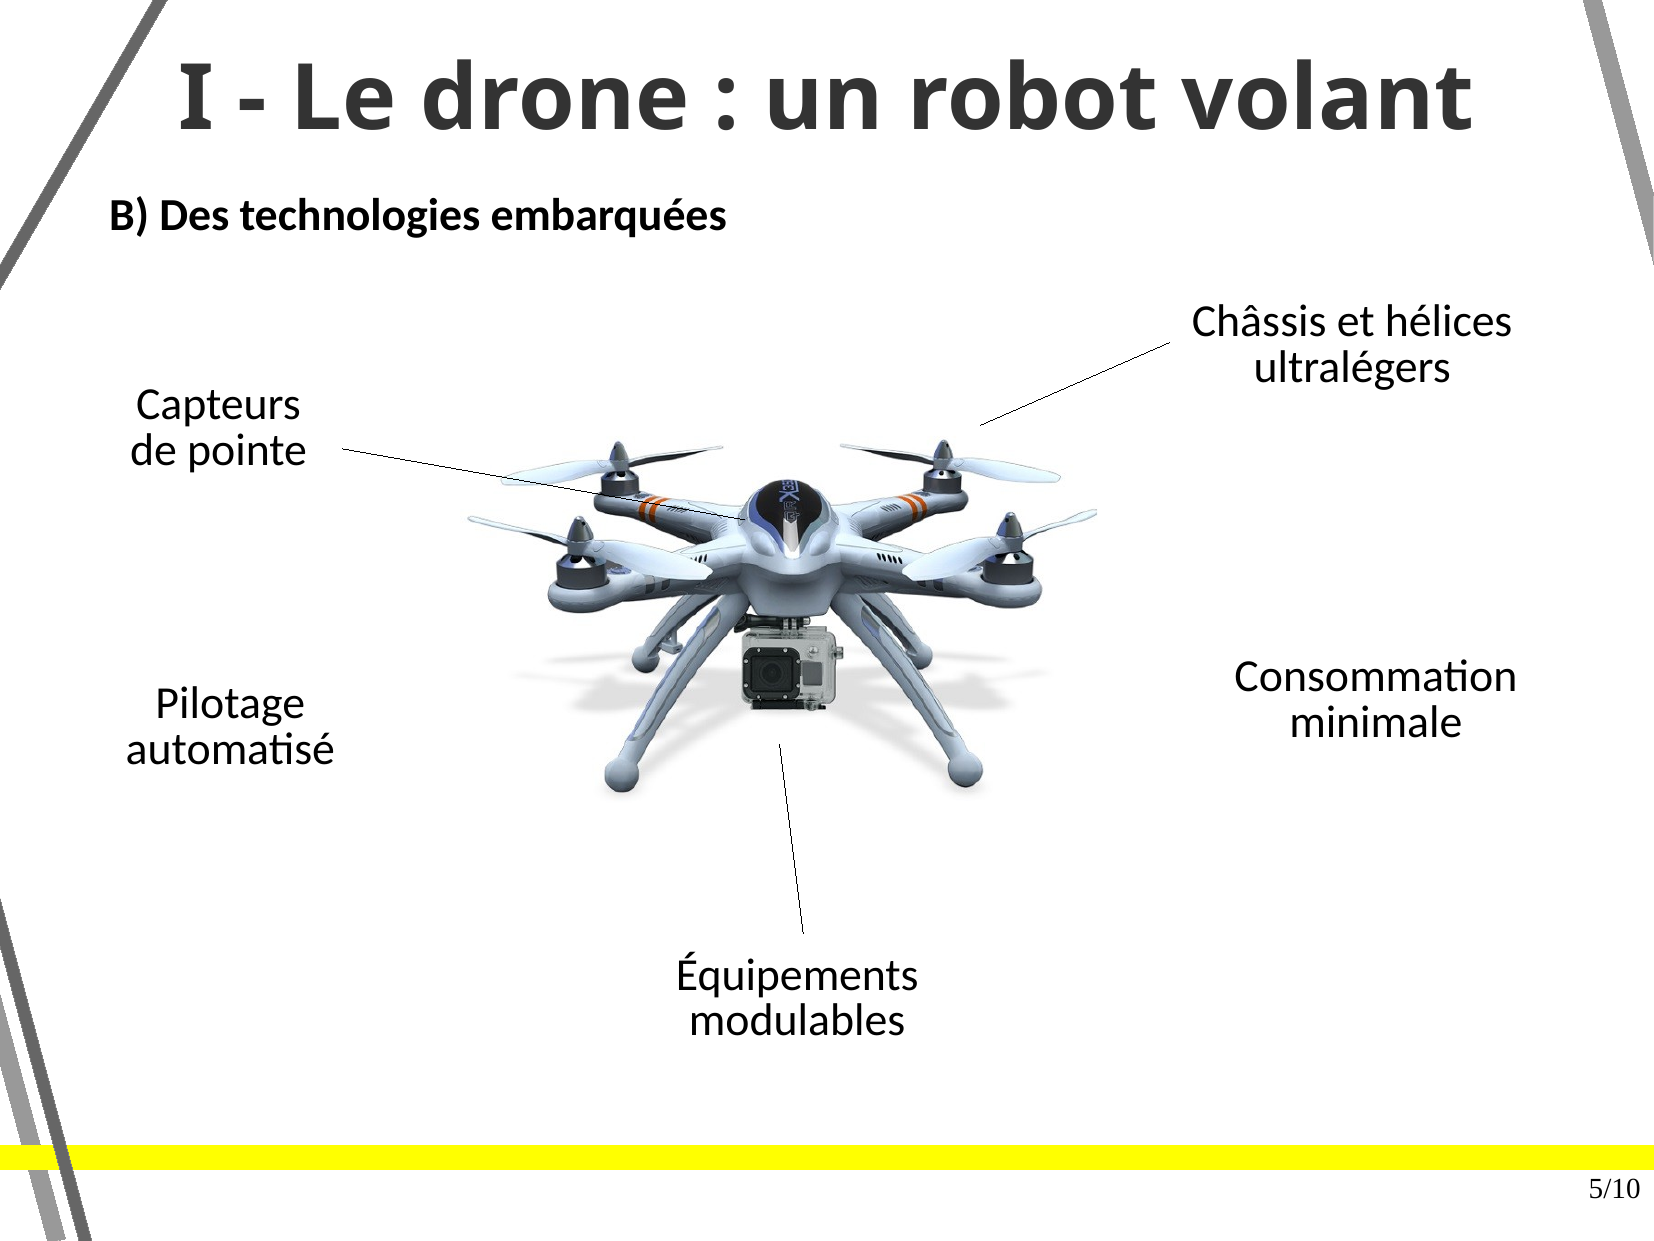

# I - Le drone : un robot volant
B) Des technologies embarquées
Châssis et hélices ultralégers
Capteurs de pointe
Consommation minimale
Pilotage automatisé
Équipements modulables